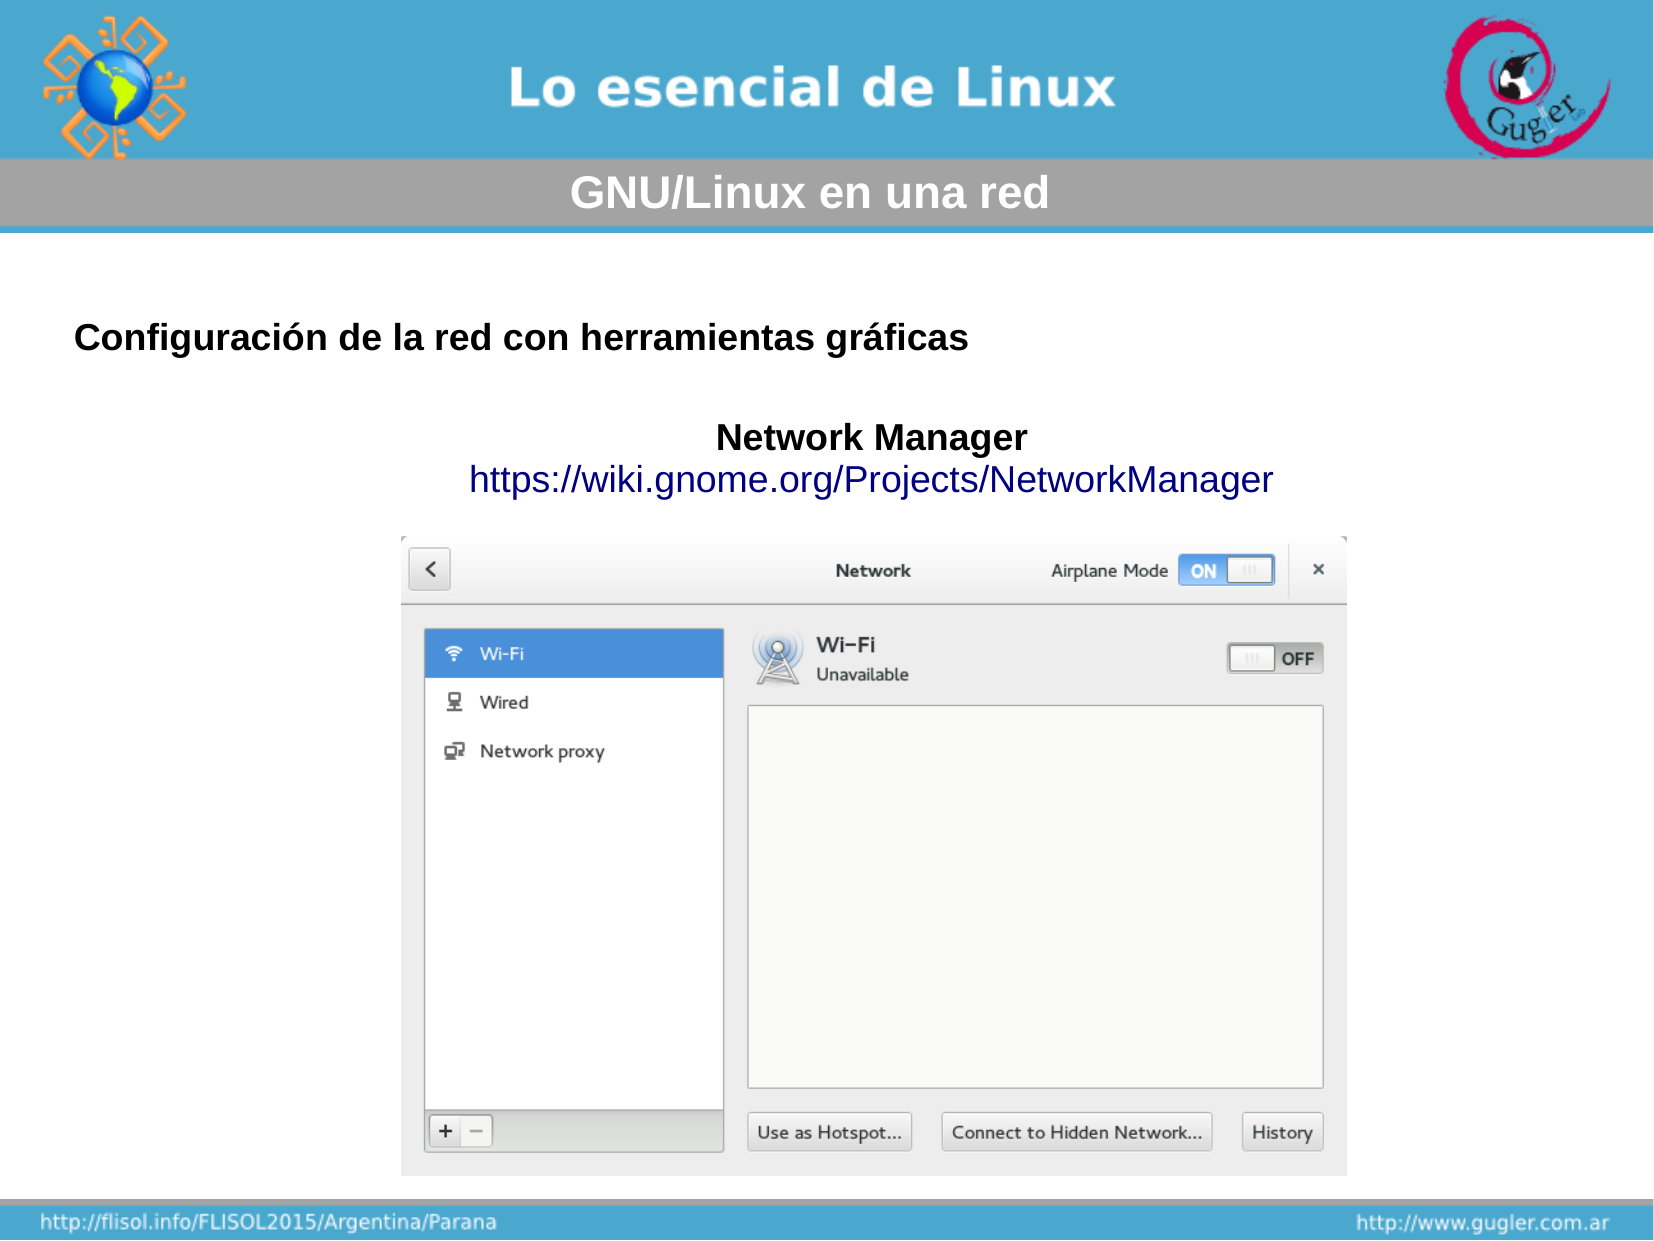

GNU/Linux en una red
Configuración de la red con herramientas gráficas
Network Manager
https://wiki.gnome.org/Projects/NetworkManager